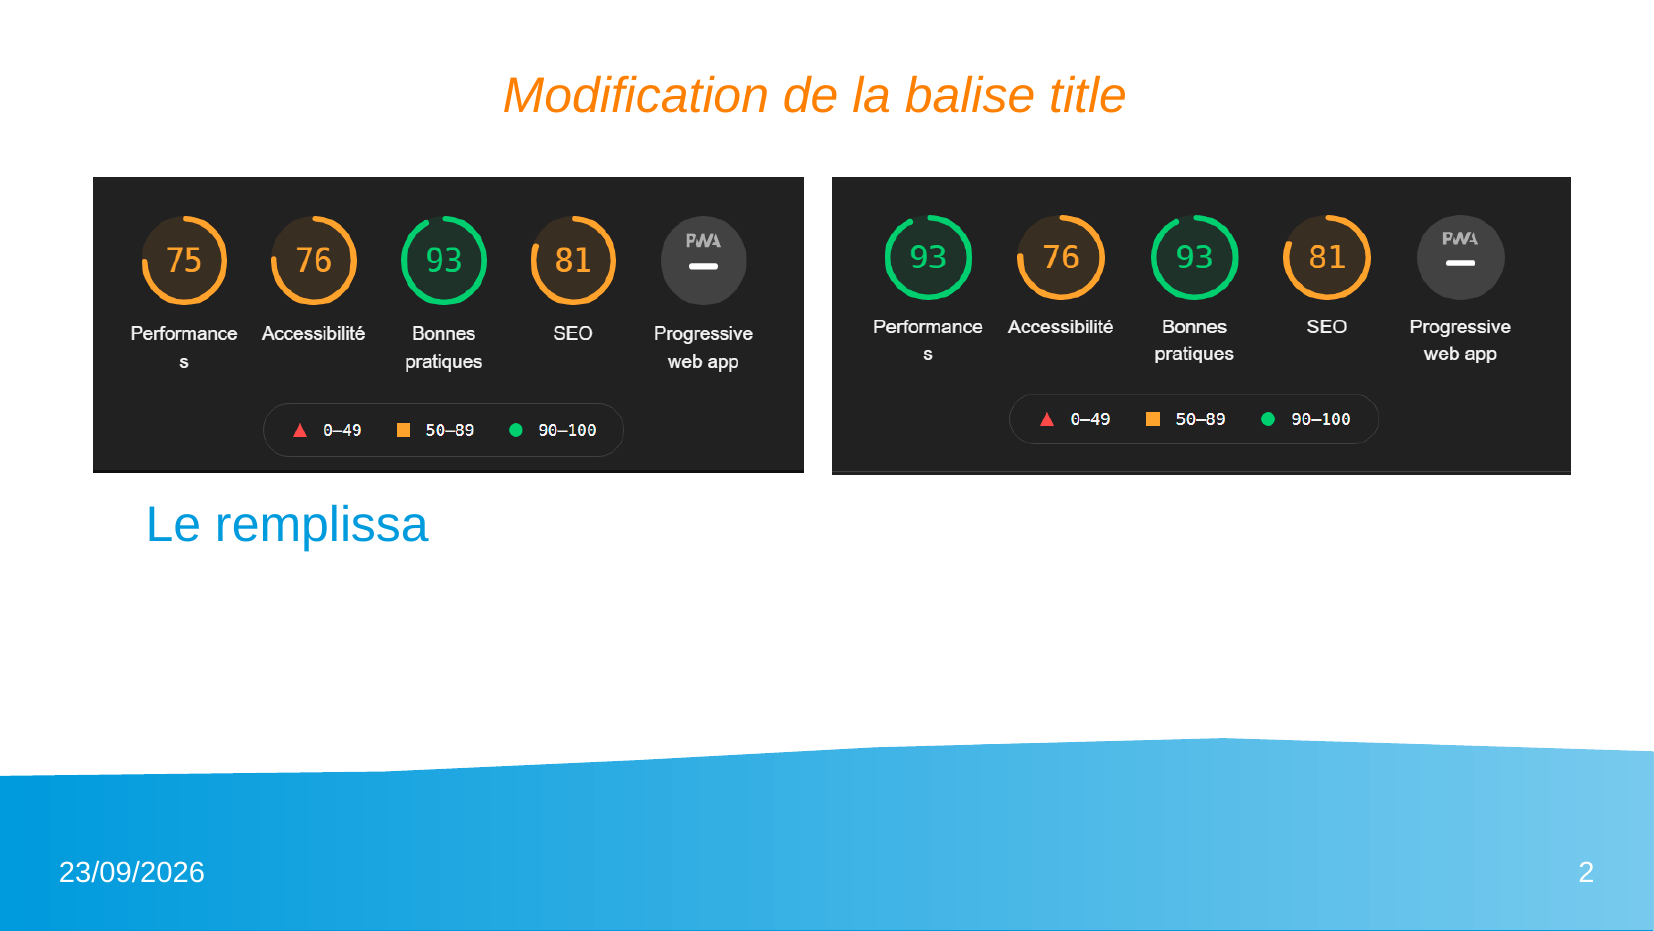

# Modification de la balise title
Le remplissa